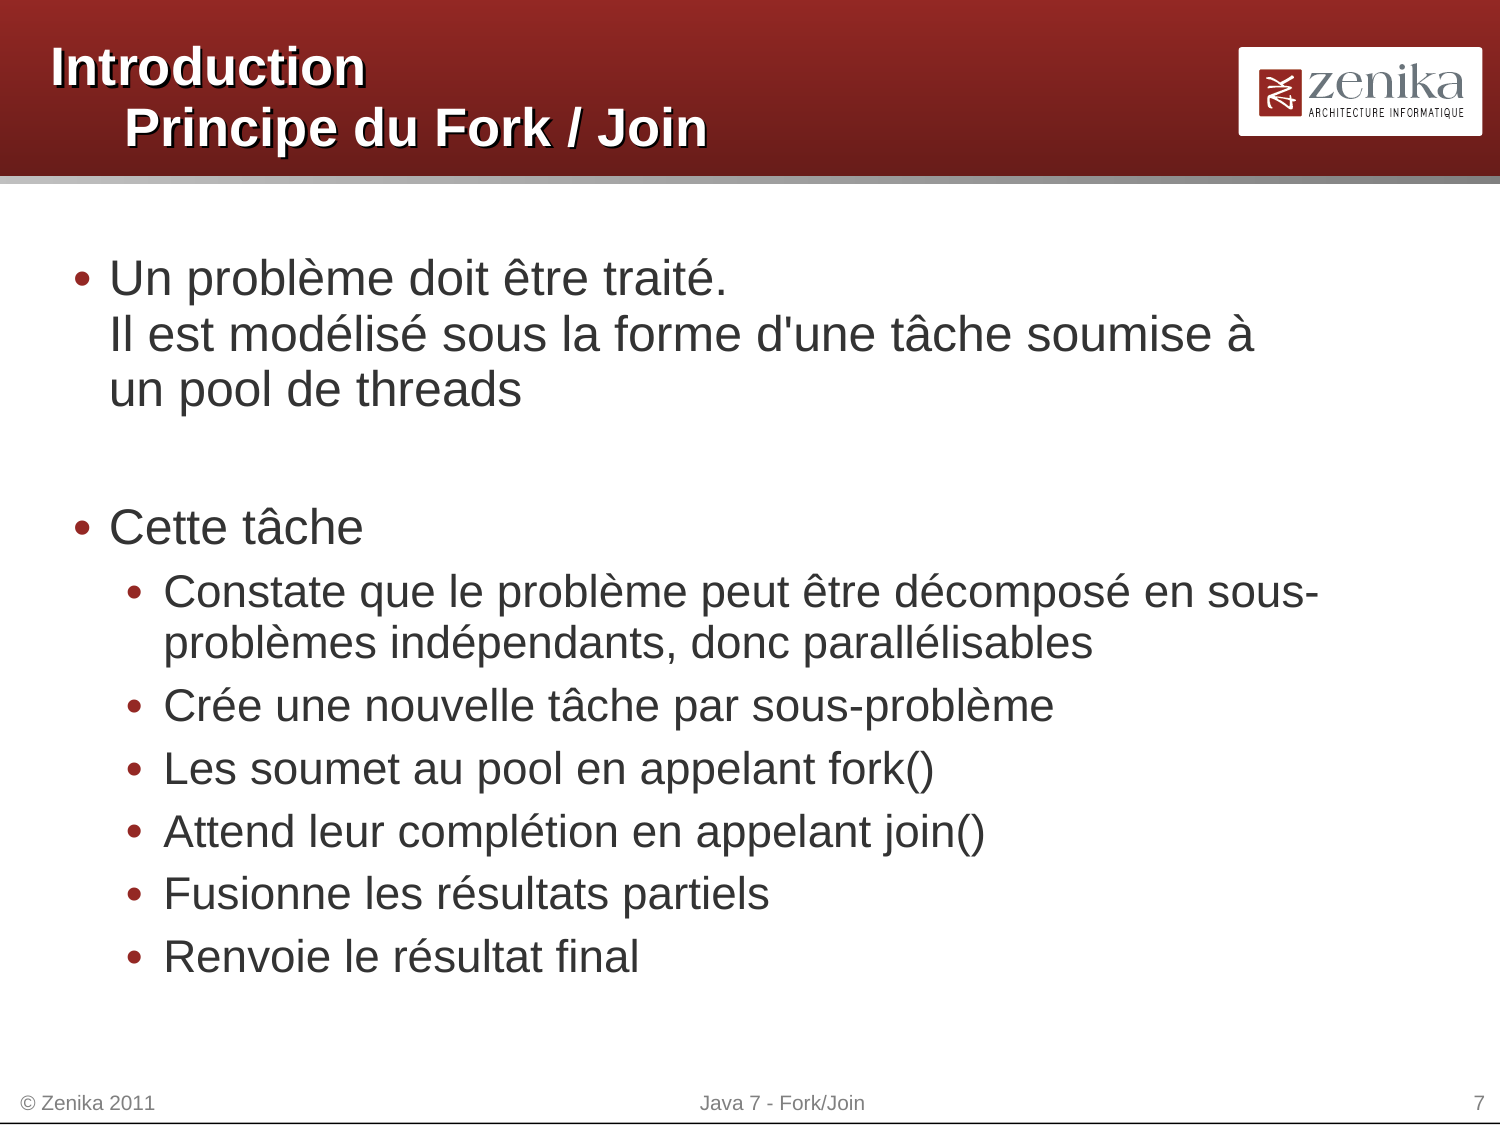

# Introduction Principe du Fork / Join
Un problème doit être traité.
Il est modélisé sous la forme d'une tâche soumise à
un pool de threads
Cette tâche
Constate que le problème peut être décomposé en sous-problèmes indépendants, donc parallélisables
Crée une nouvelle tâche par sous-problème
Les soumet au pool en appelant fork()
Attend leur complétion en appelant join()
Fusionne les résultats partiels
Renvoie le résultat final